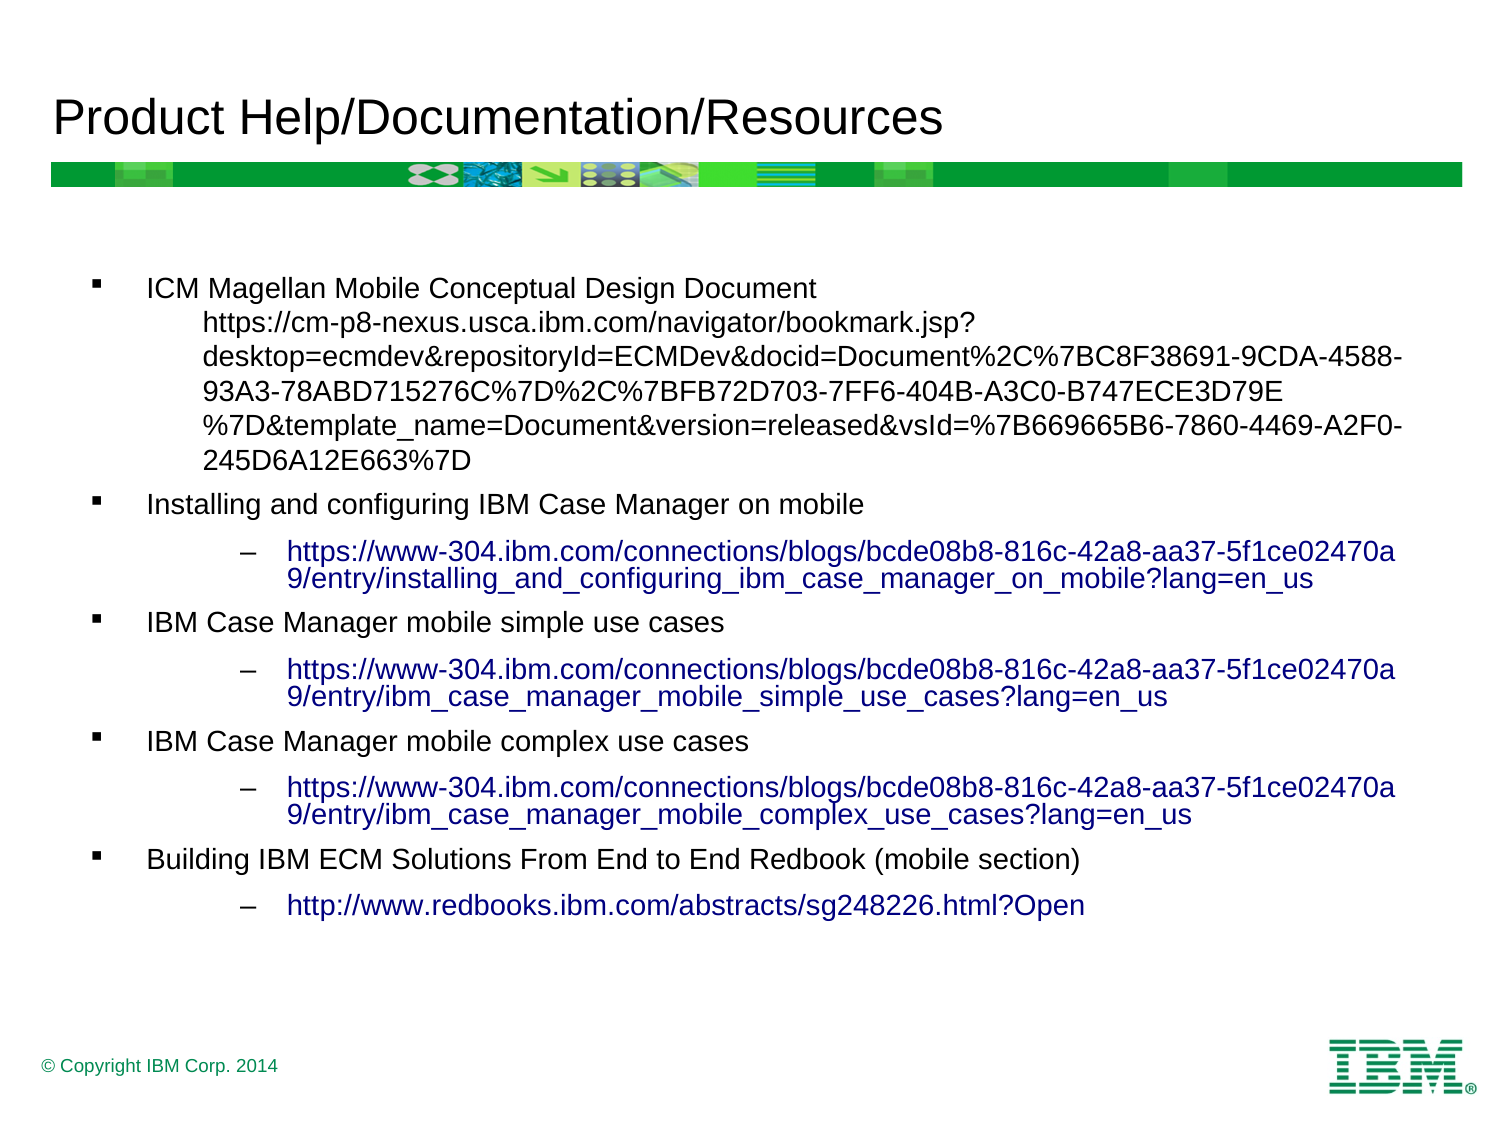

# Product Help/Documentation/Resources
ICM Magellan Mobile Conceptual Design Document
https://cm-p8-nexus.usca.ibm.com/navigator/bookmark.jsp?desktop=ecmdev&repositoryId=ECMDev&docid=Document%2C%7BC8F38691-9CDA-4588-93A3-78ABD715276C%7D%2C%7BFB72D703-7FF6-404B-A3C0-B747ECE3D79E%7D&template_name=Document&version=released&vsId=%7B669665B6-7860-4469-A2F0-245D6A12E663%7D
Installing and configuring IBM Case Manager on mobile
https://www-304.ibm.com/connections/blogs/bcde08b8-816c-42a8-aa37-5f1ce02470a9/entry/installing_and_configuring_ibm_case_manager_on_mobile?lang=en_us
IBM Case Manager mobile simple use cases
https://www-304.ibm.com/connections/blogs/bcde08b8-816c-42a8-aa37-5f1ce02470a9/entry/ibm_case_manager_mobile_simple_use_cases?lang=en_us
IBM Case Manager mobile complex use cases
https://www-304.ibm.com/connections/blogs/bcde08b8-816c-42a8-aa37-5f1ce02470a9/entry/ibm_case_manager_mobile_complex_use_cases?lang=en_us
Building IBM ECM Solutions From End to End Redbook (mobile section)
http://www.redbooks.ibm.com/abstracts/sg248226.html?Open